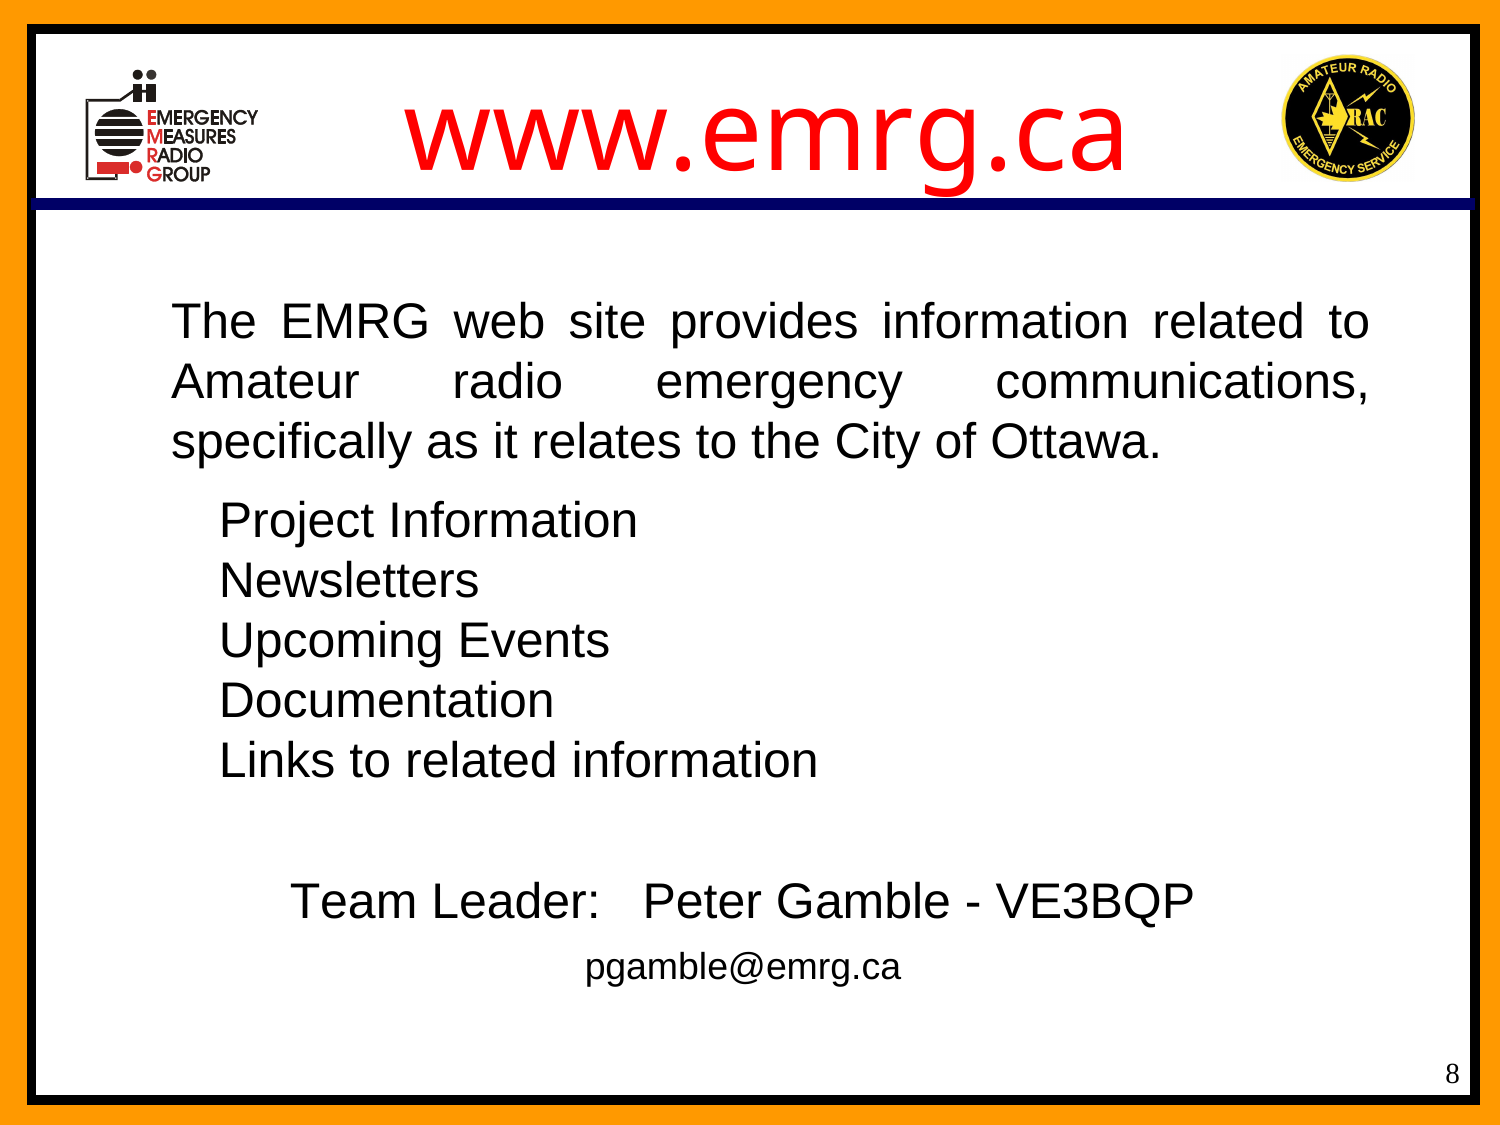

www.emrg.ca
The EMRG web site provides information related to Amateur radio emergency communications, specifically as it relates to the City of Ottawa.
Project Information
Newsletters
Upcoming Events
Documentation
Links to related information
Team Leader: Peter Gamble - VE3BQP
pgamble@emrg.ca
8